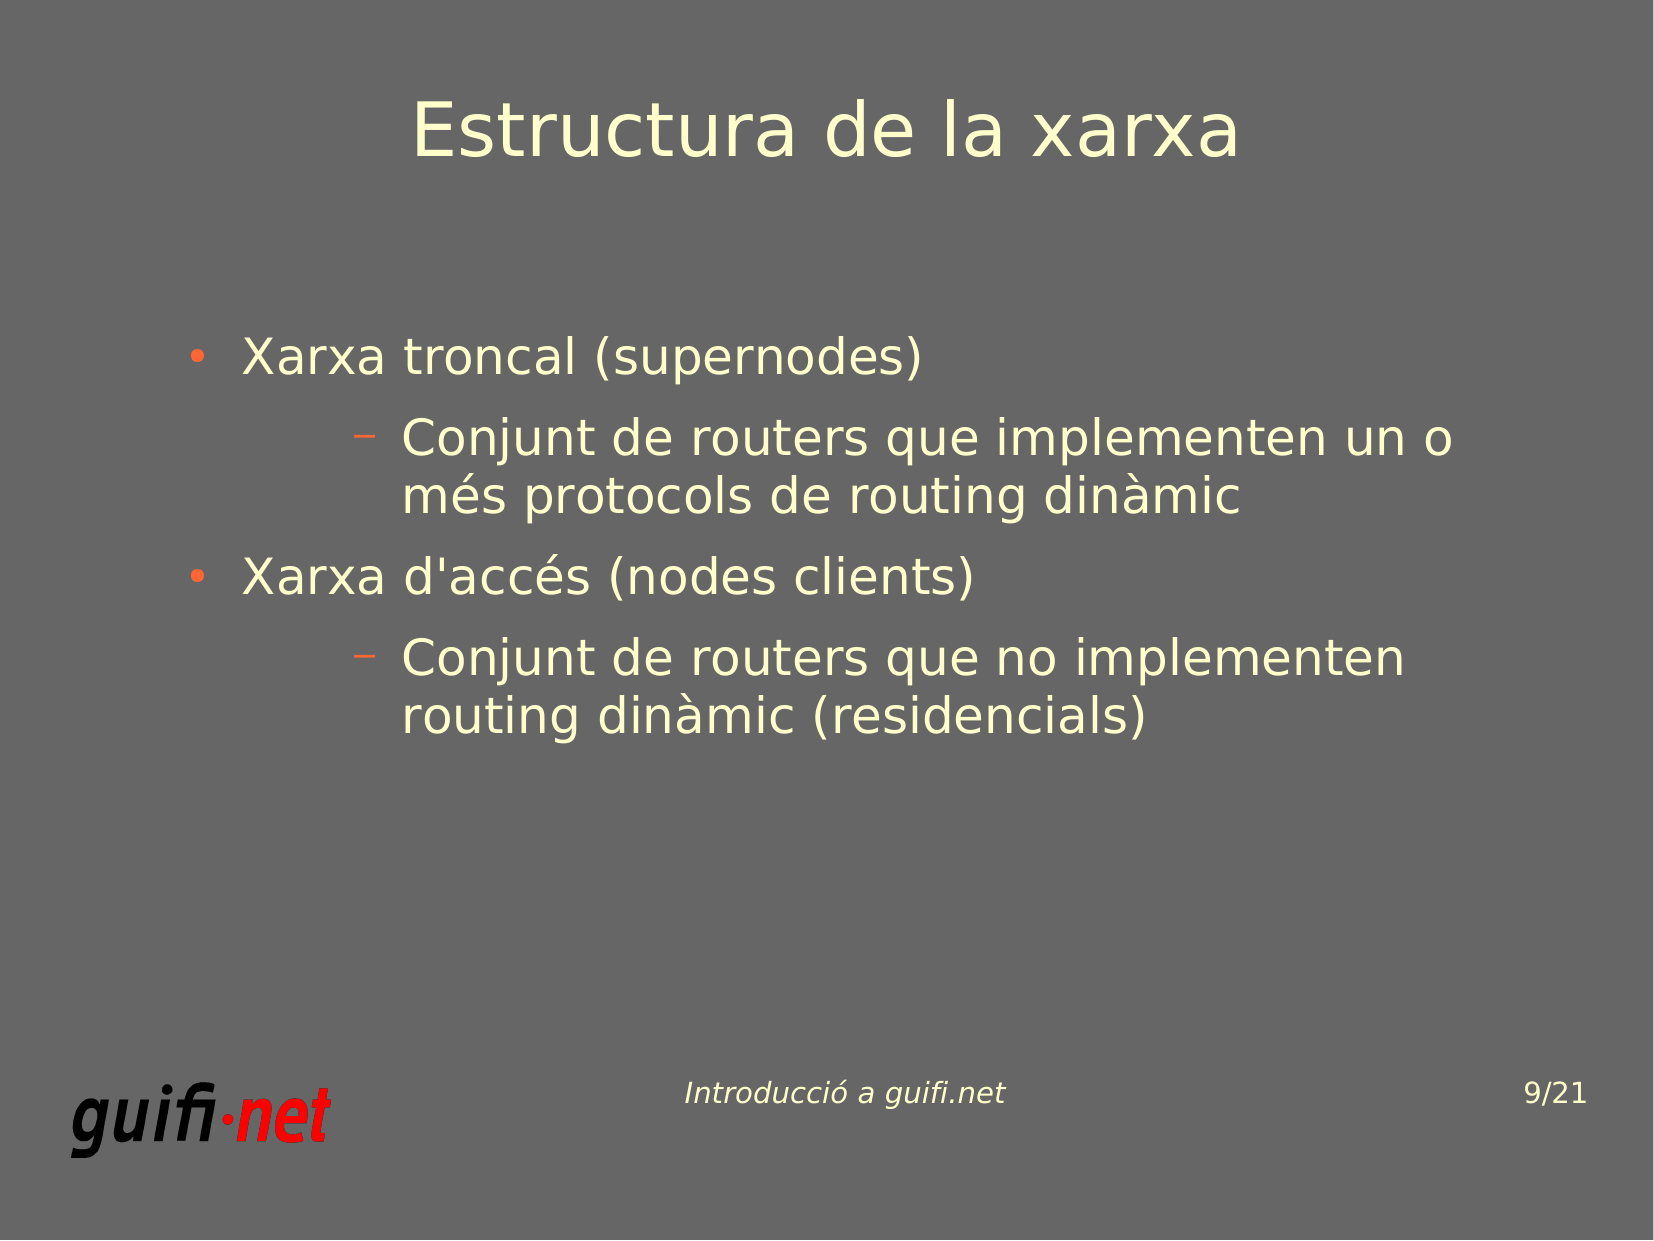

# Estructura de la xarxa
Xarxa troncal (supernodes)
Conjunt de routers que implementen un o més protocols de routing dinàmic
Xarxa d'accés (nodes clients)
Conjunt de routers que no implementen routing dinàmic (residencials)
9